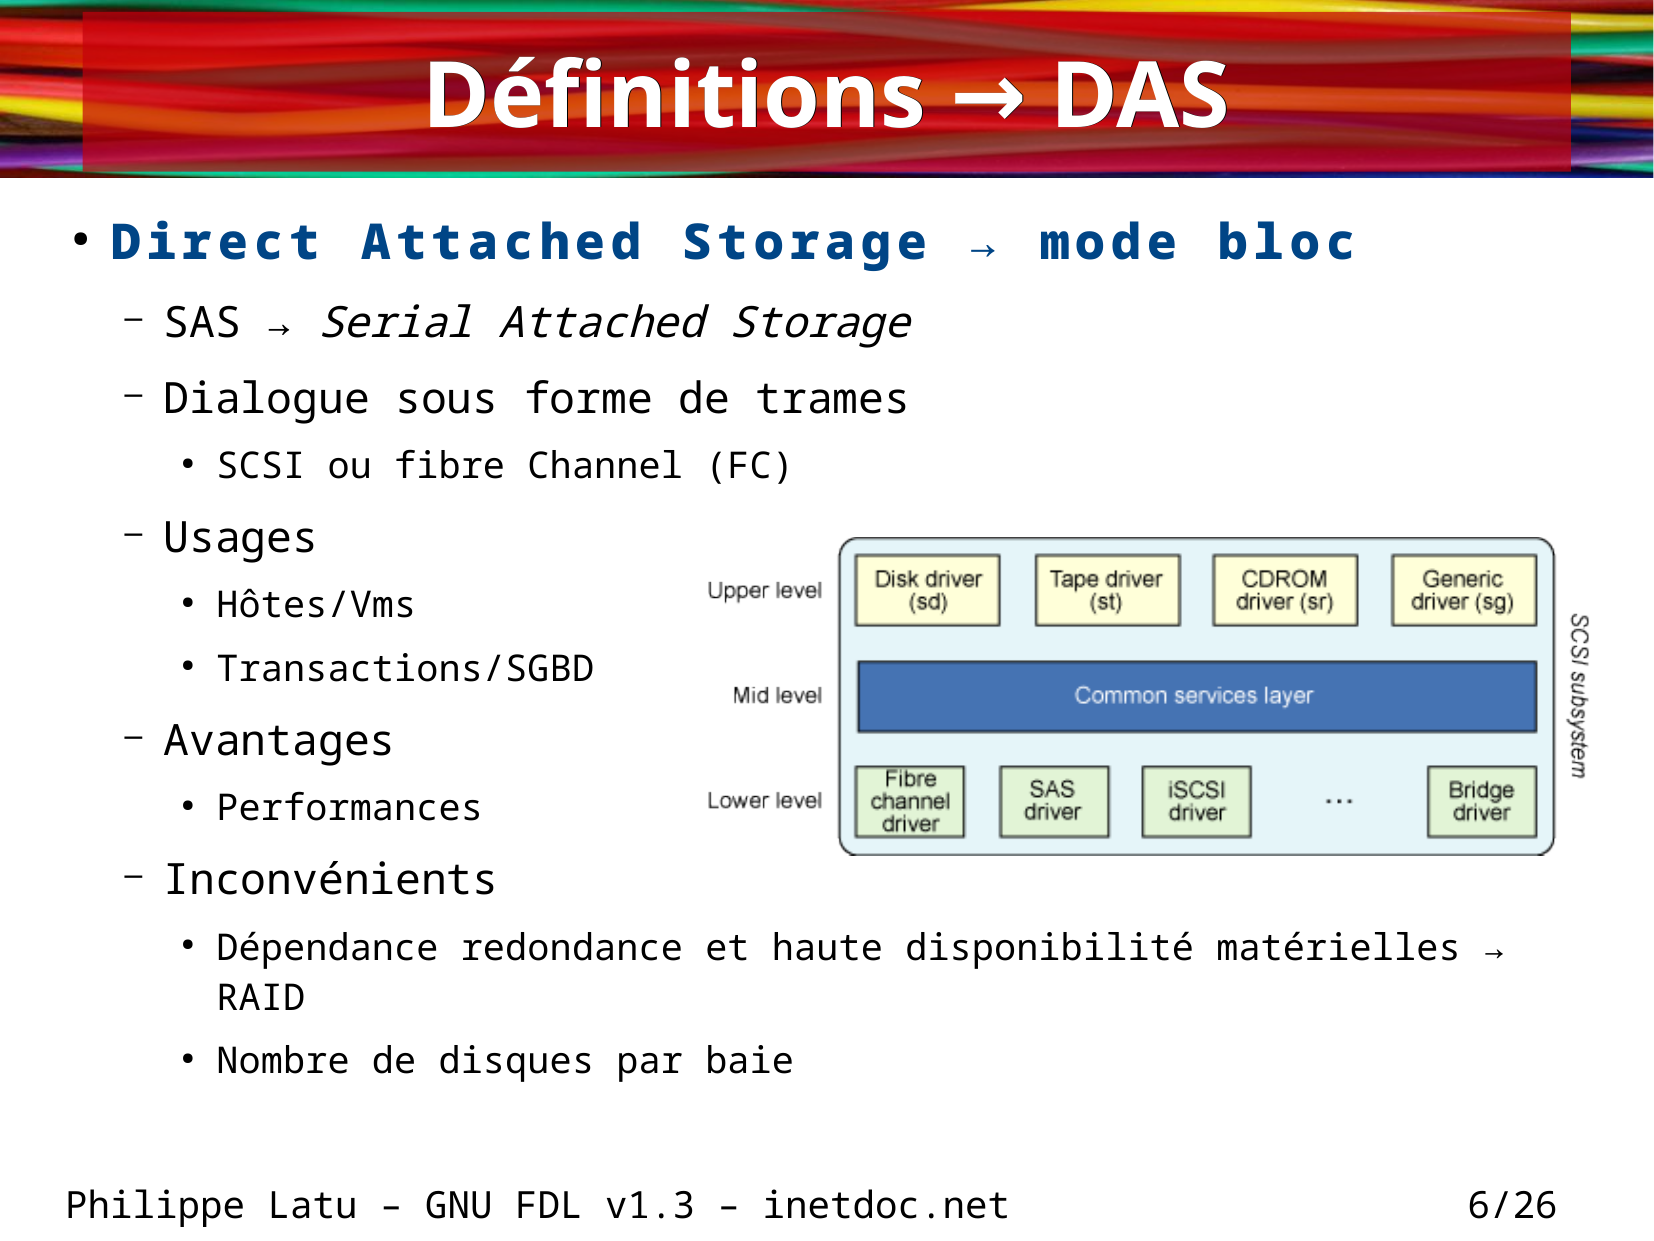

# Définitions → DAS
Direct Attached Storage → mode bloc
SAS → Serial Attached Storage
Dialogue sous forme de trames
SCSI ou fibre Channel (FC)
Usages
Hôtes/Vms
Transactions/SGBD
Avantages
Performances
Inconvénients
Dépendance redondance et haute disponibilité matérielles → RAID
Nombre de disques par baie
Philippe Latu – GNU FDL v1.3 – inetdoc.net /26